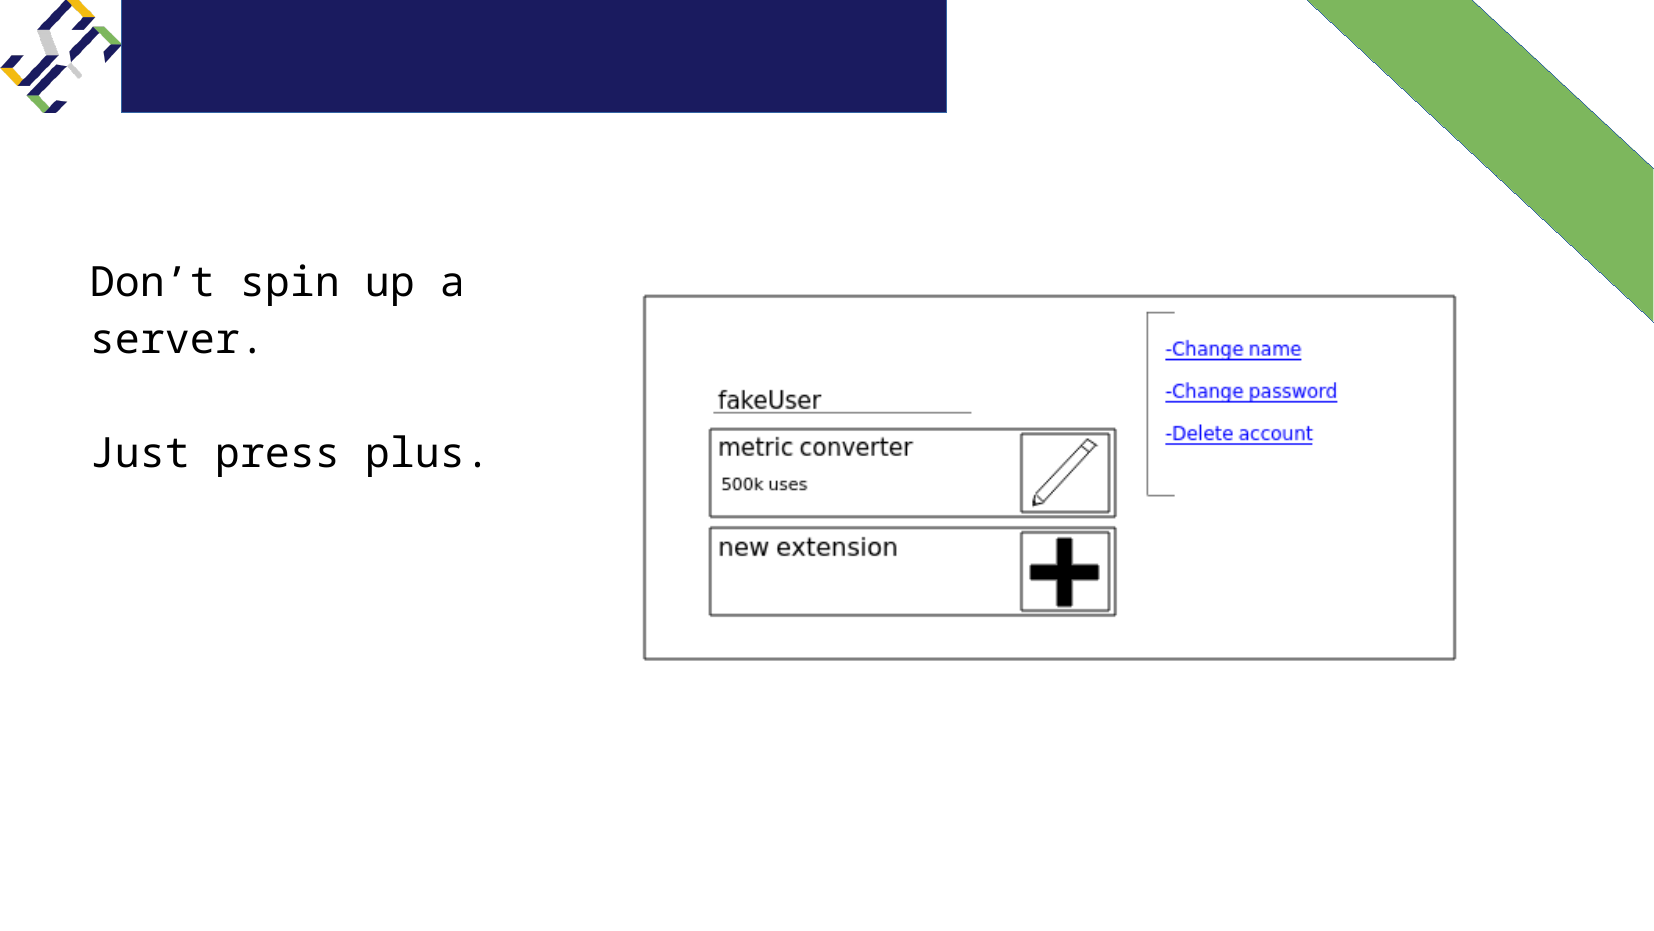

Don’t spin up a server.
Just press plus.